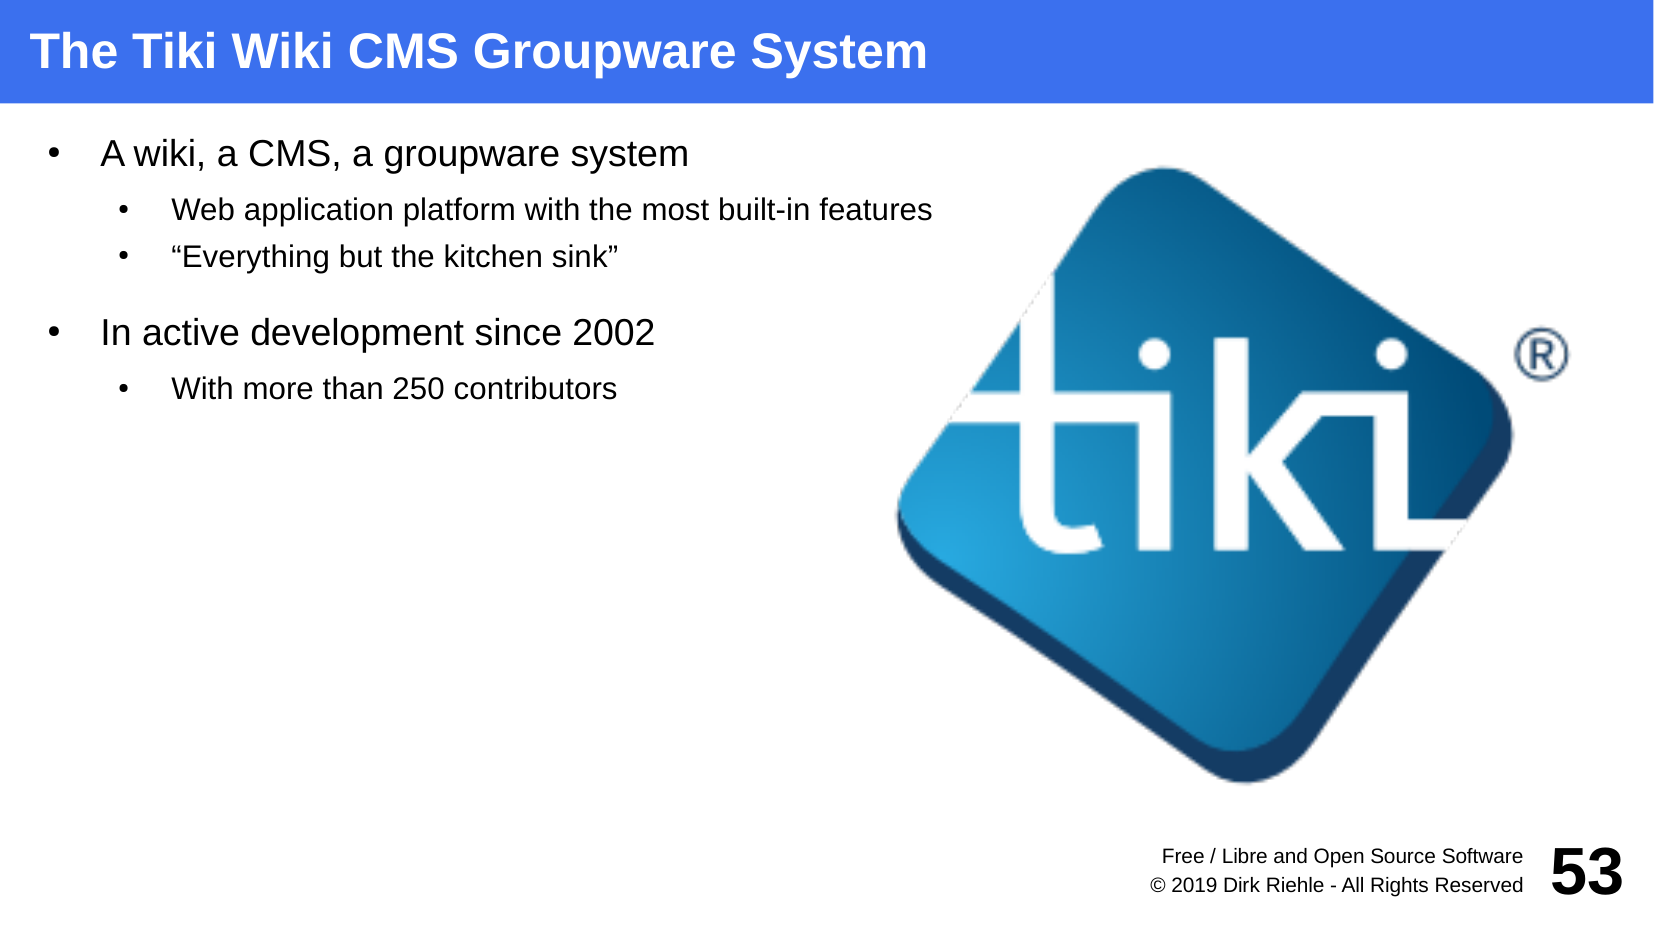

# The Tiki Wiki CMS Groupware System
A wiki, a CMS, a groupware system
Web application platform with the most built-in features
“Everything but the kitchen sink”
In active development since 2002
With more than 250 contributors
Free / Libre and Open Source Software
53
© 2019 Dirk Riehle - All Rights Reserved